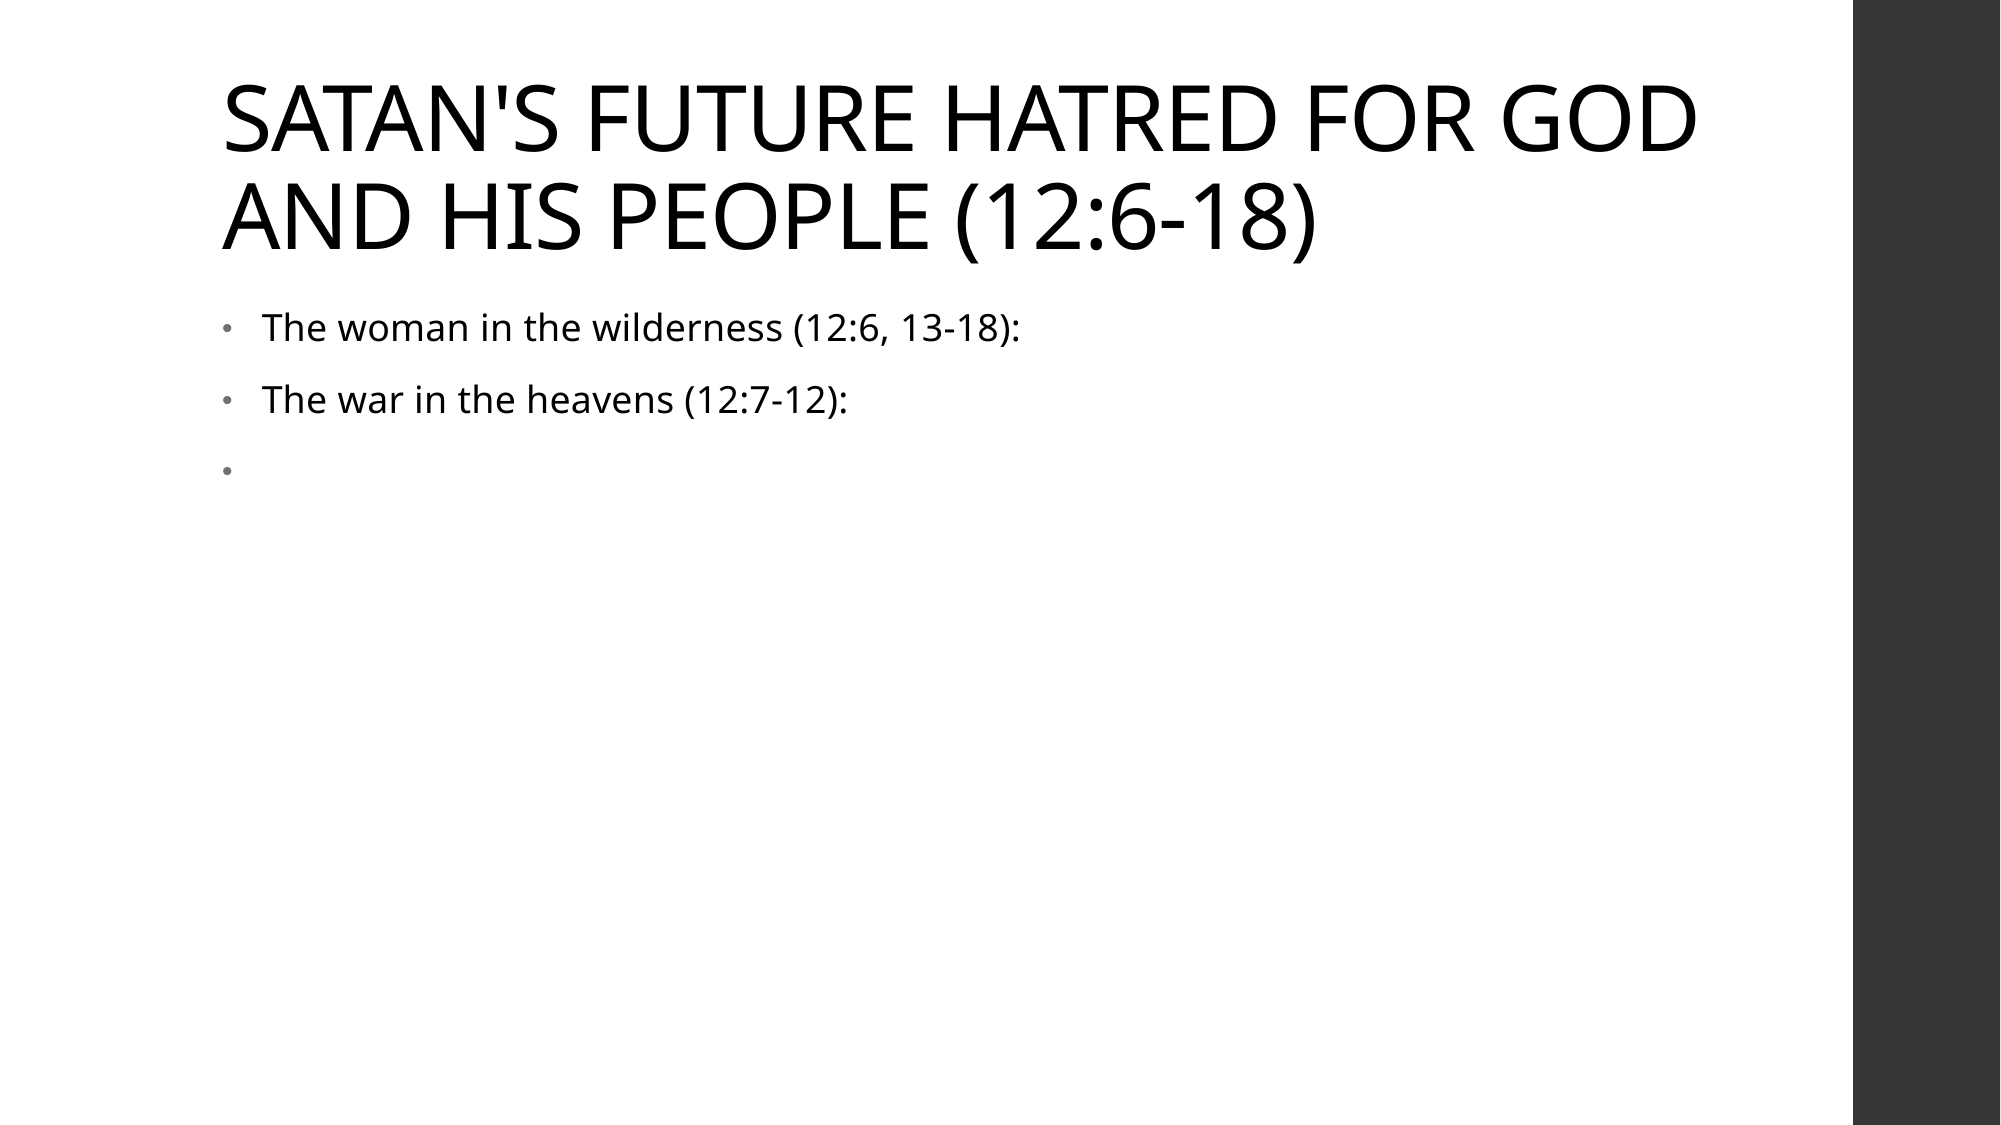

# SATAN'S FUTURE HATRED FOR GOD AND HIS PEOPLE (12:6-18)
 The woman in the wilderness (12:6, 13-18):
 The war in the heavens (12:7-12):